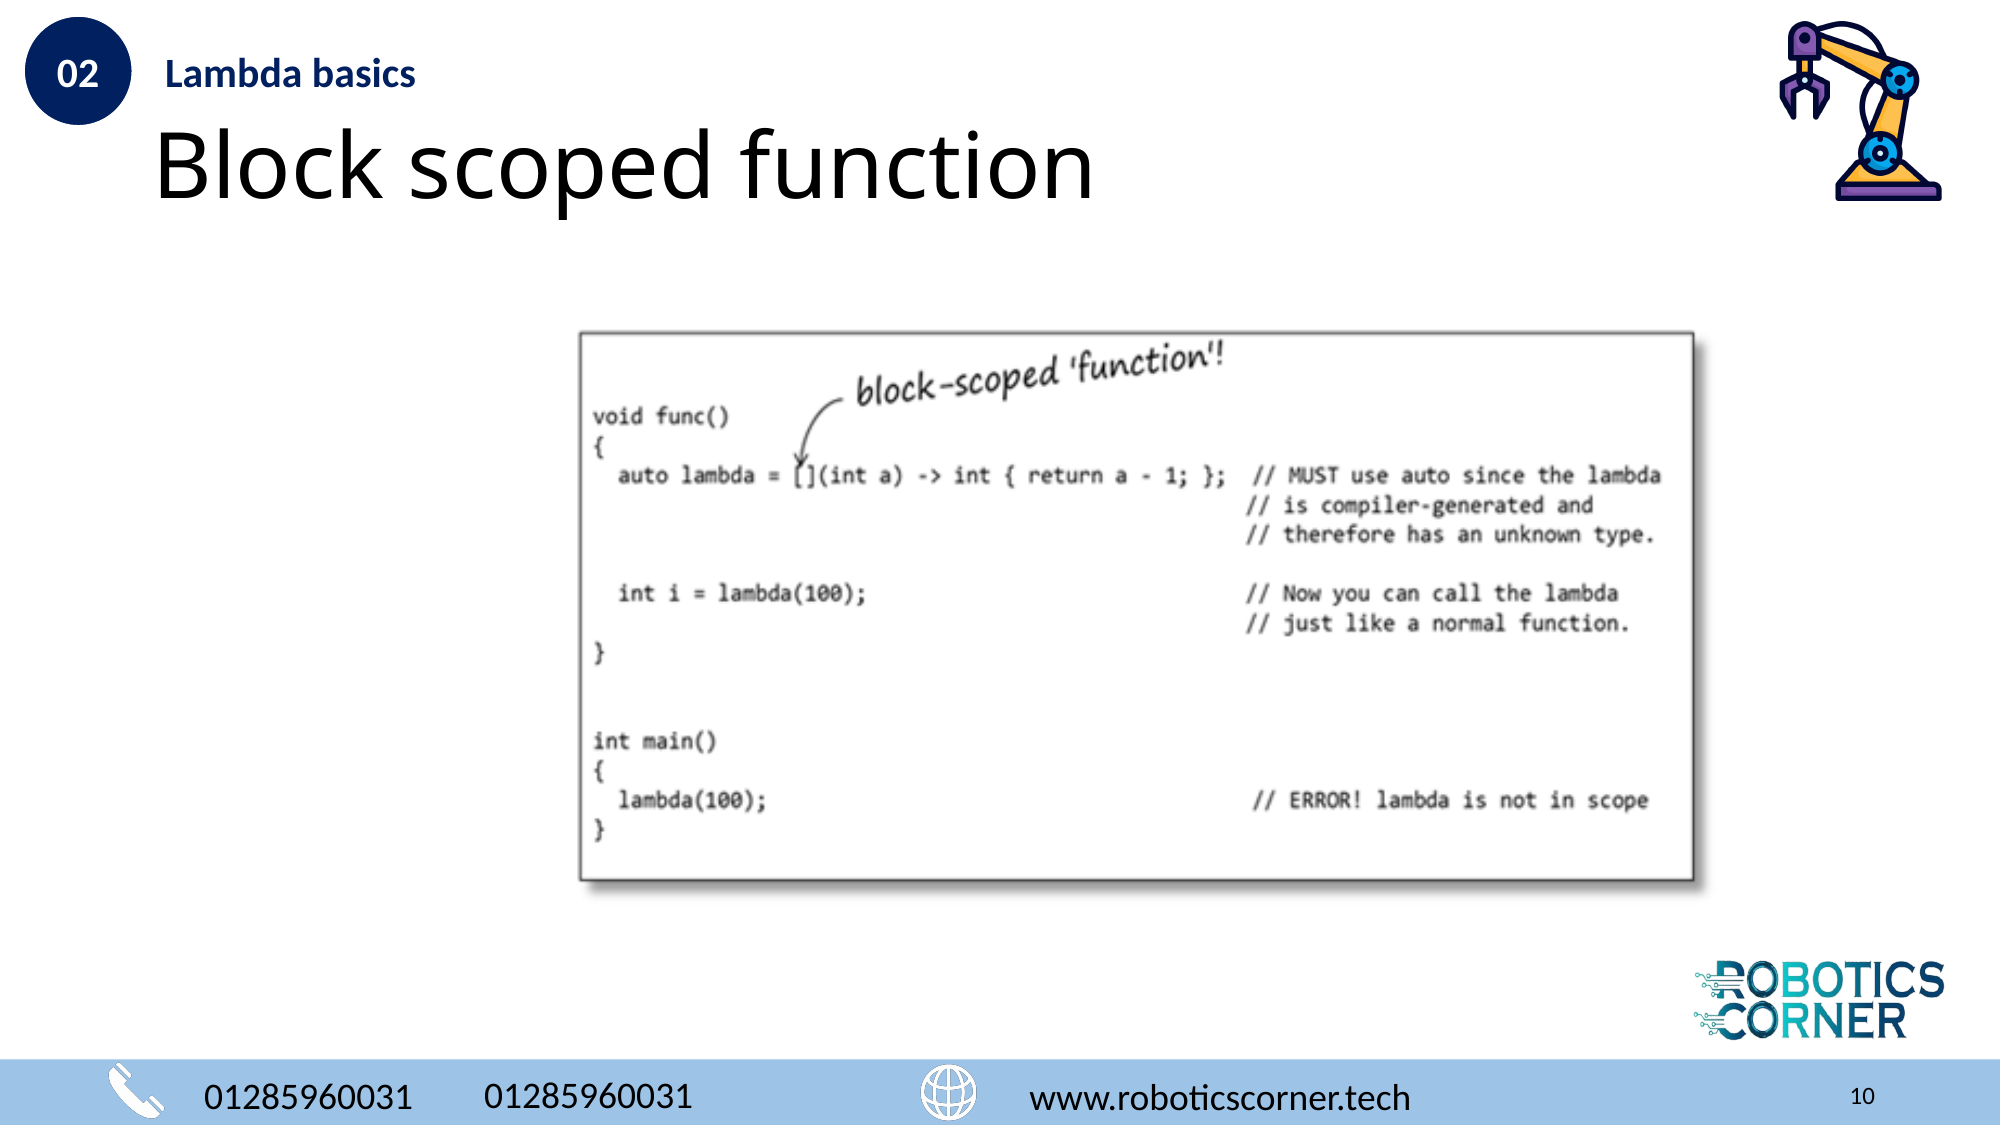

02
Lambda basics
# Block scoped function